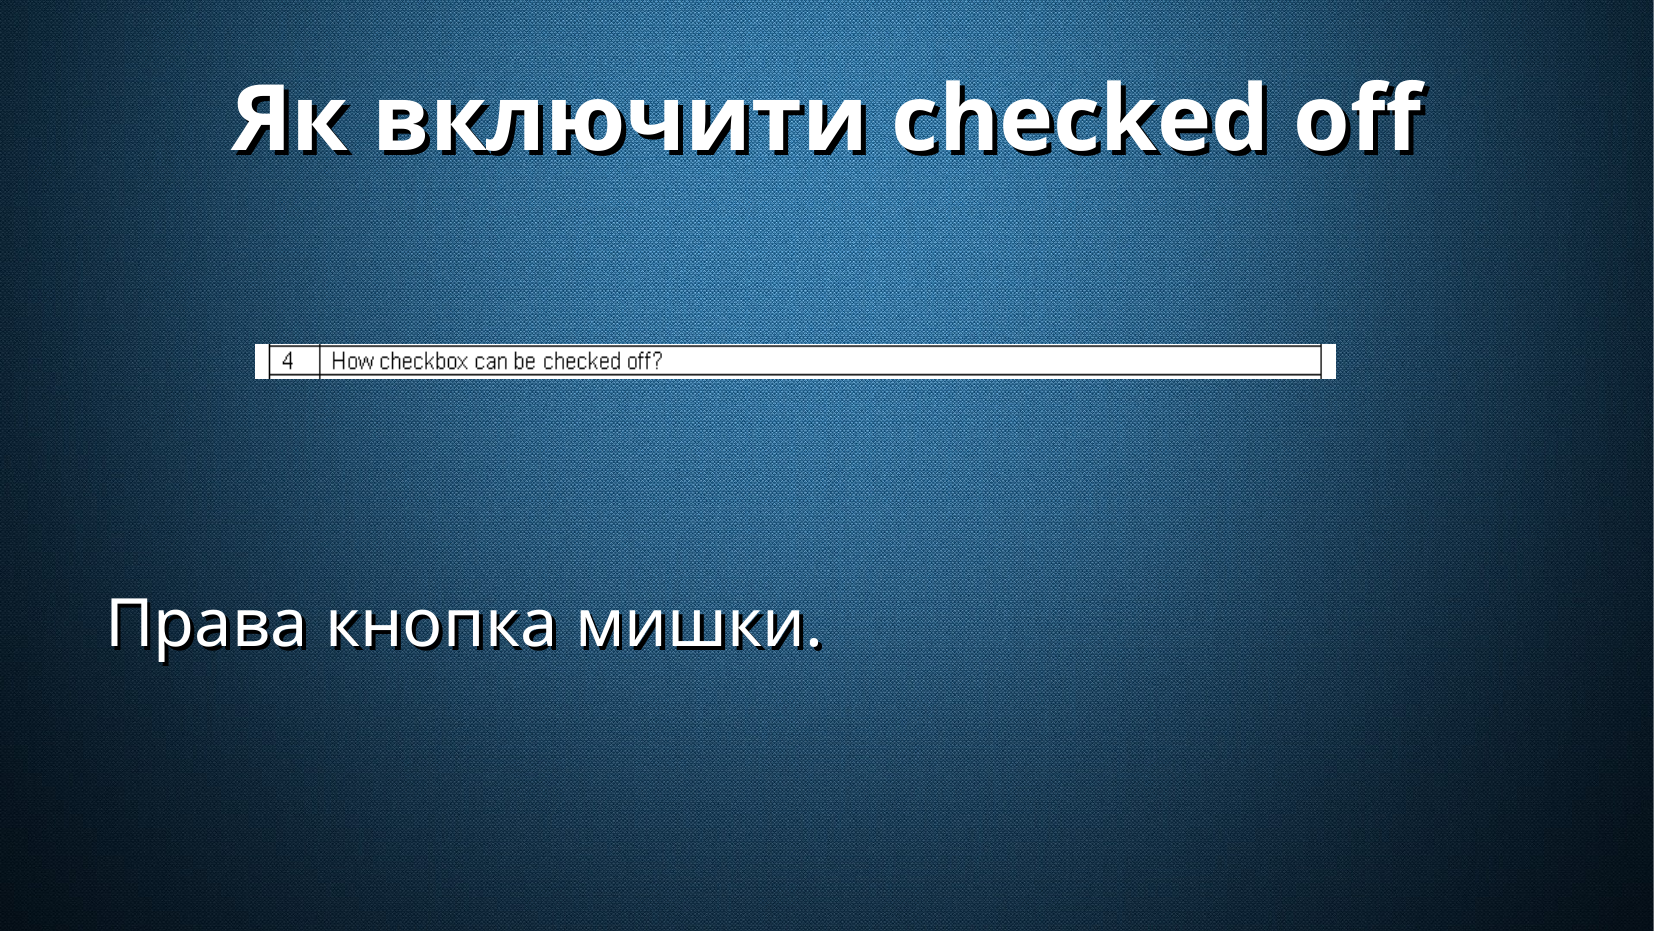

# Як включити checked off
Права кнопка мишки.